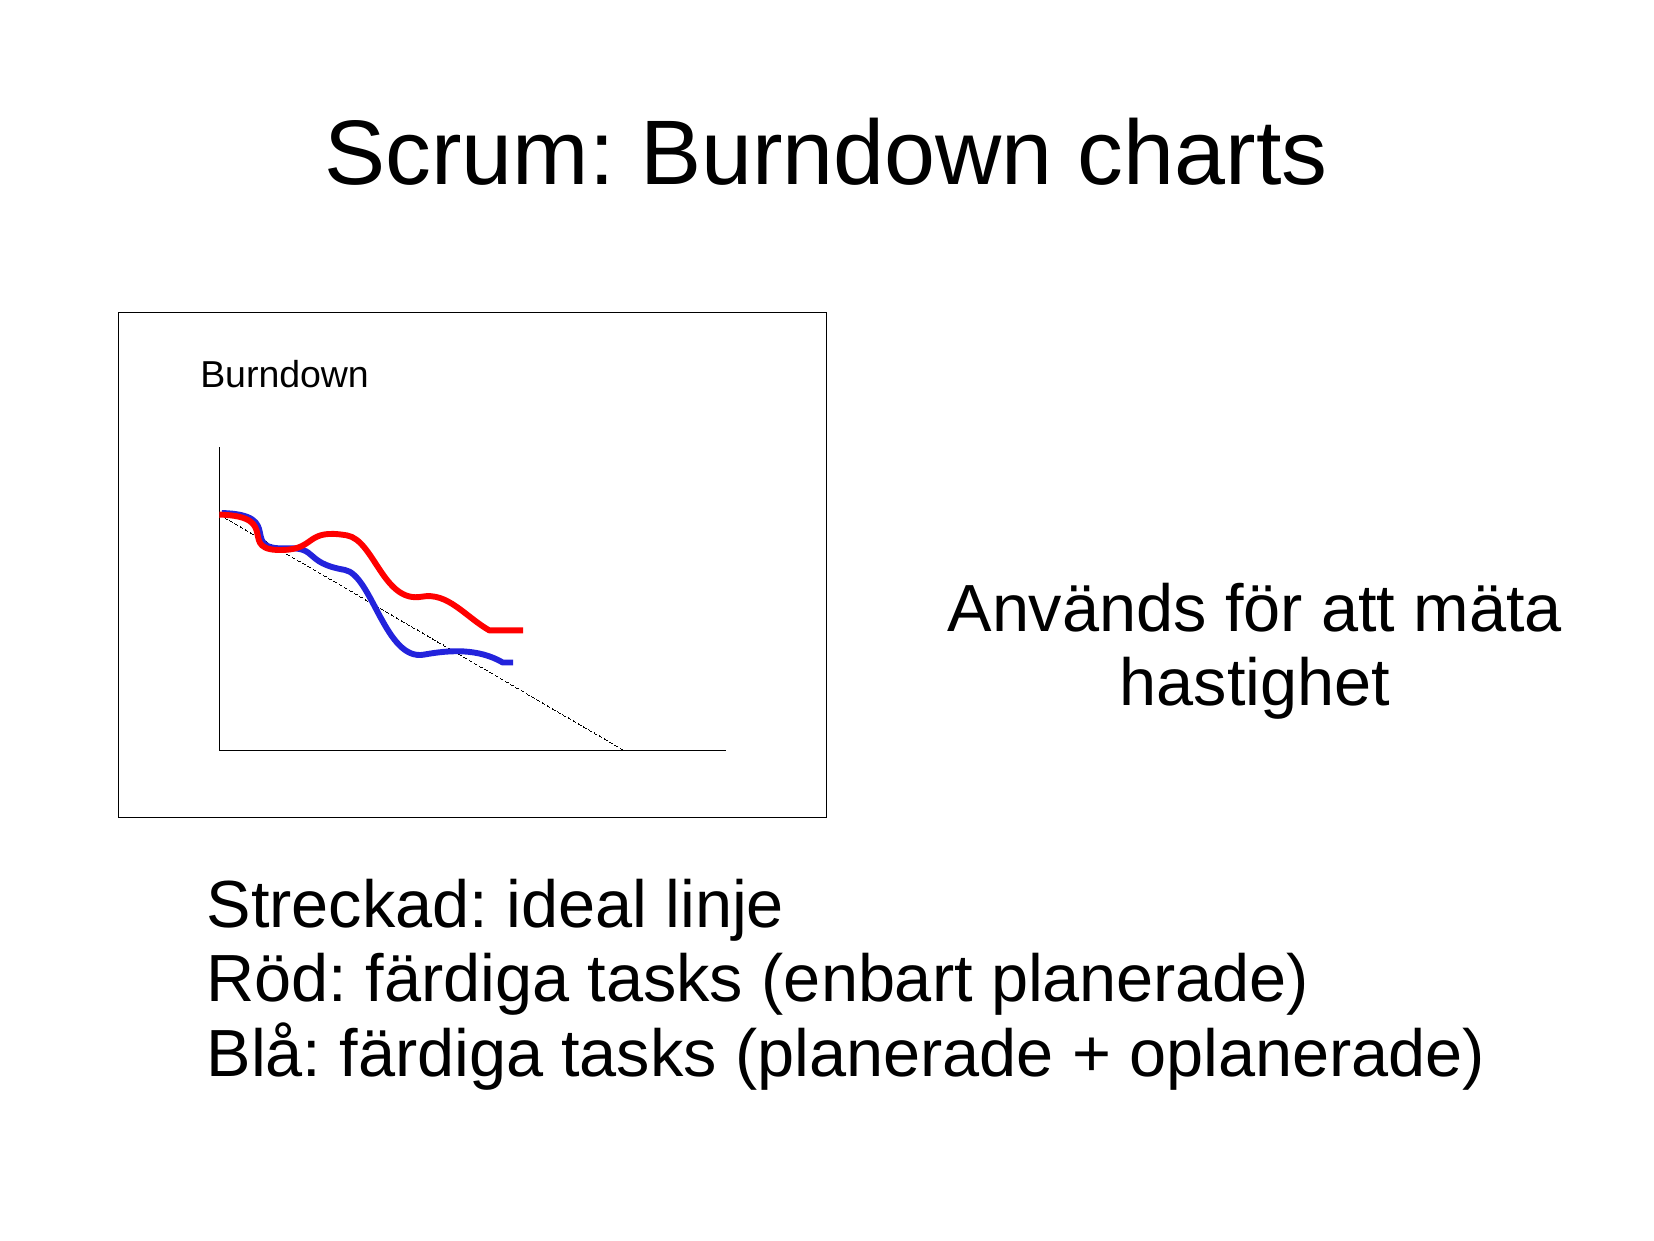

# Scrum: Burndown charts
Burndown
Används för att mäta
hastighet
Streckad: ideal linje
Röd: färdiga tasks (enbart planerade)
Blå: färdiga tasks (planerade + oplanerade)